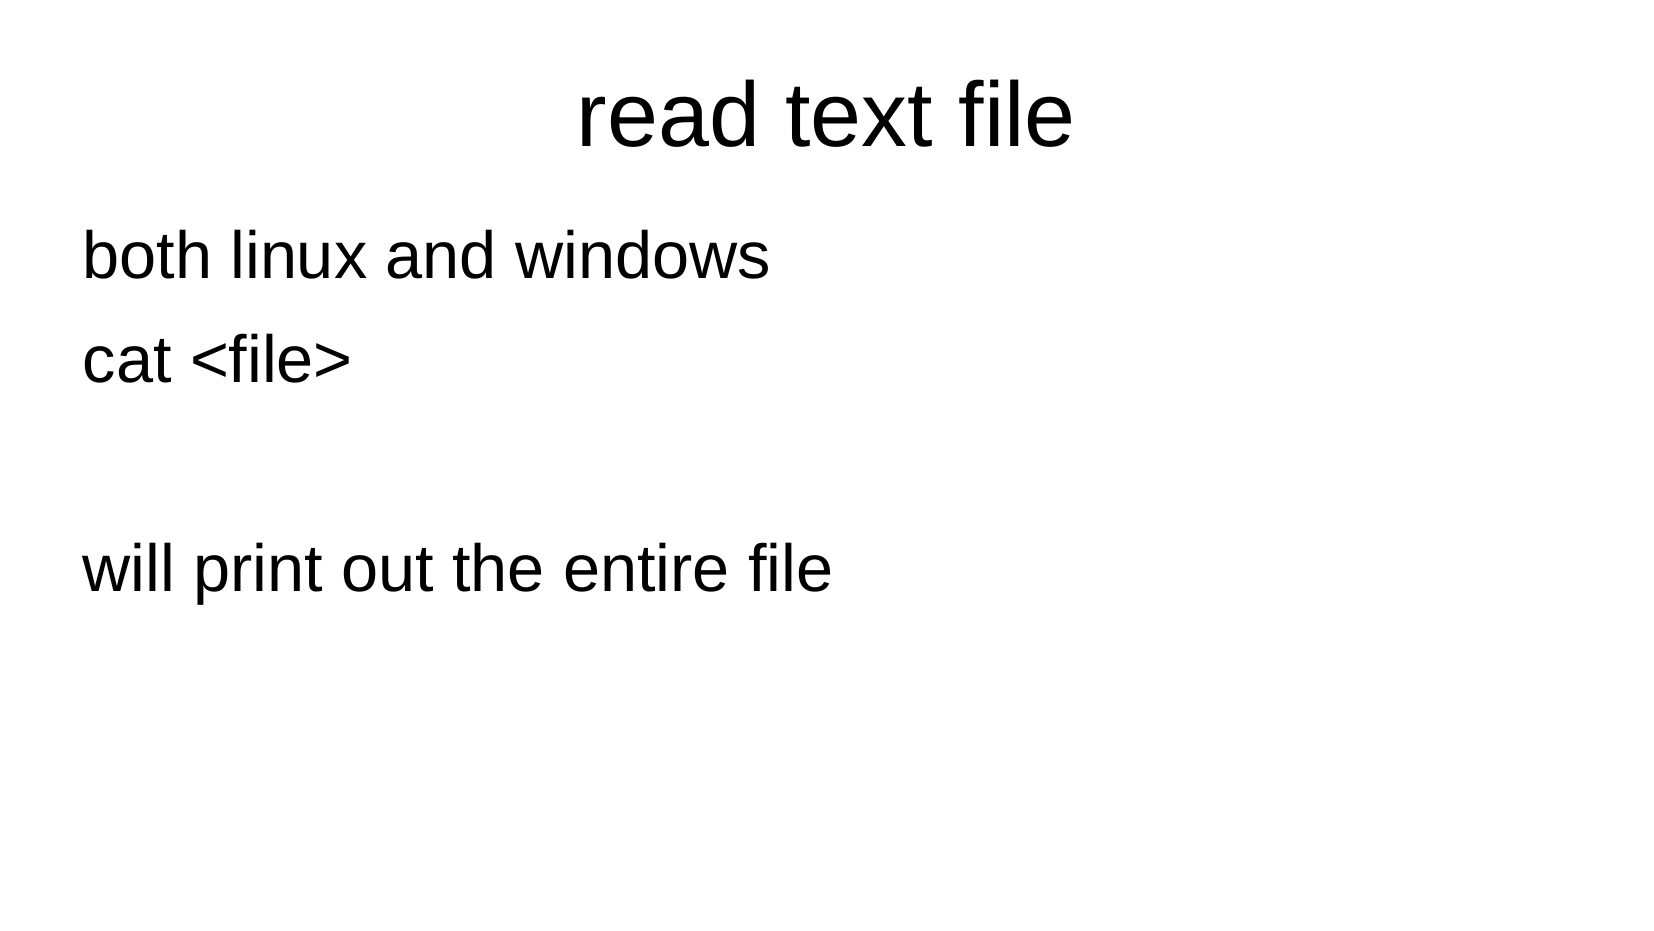

# read text file
both linux and windows
cat <file>
will print out the entire file